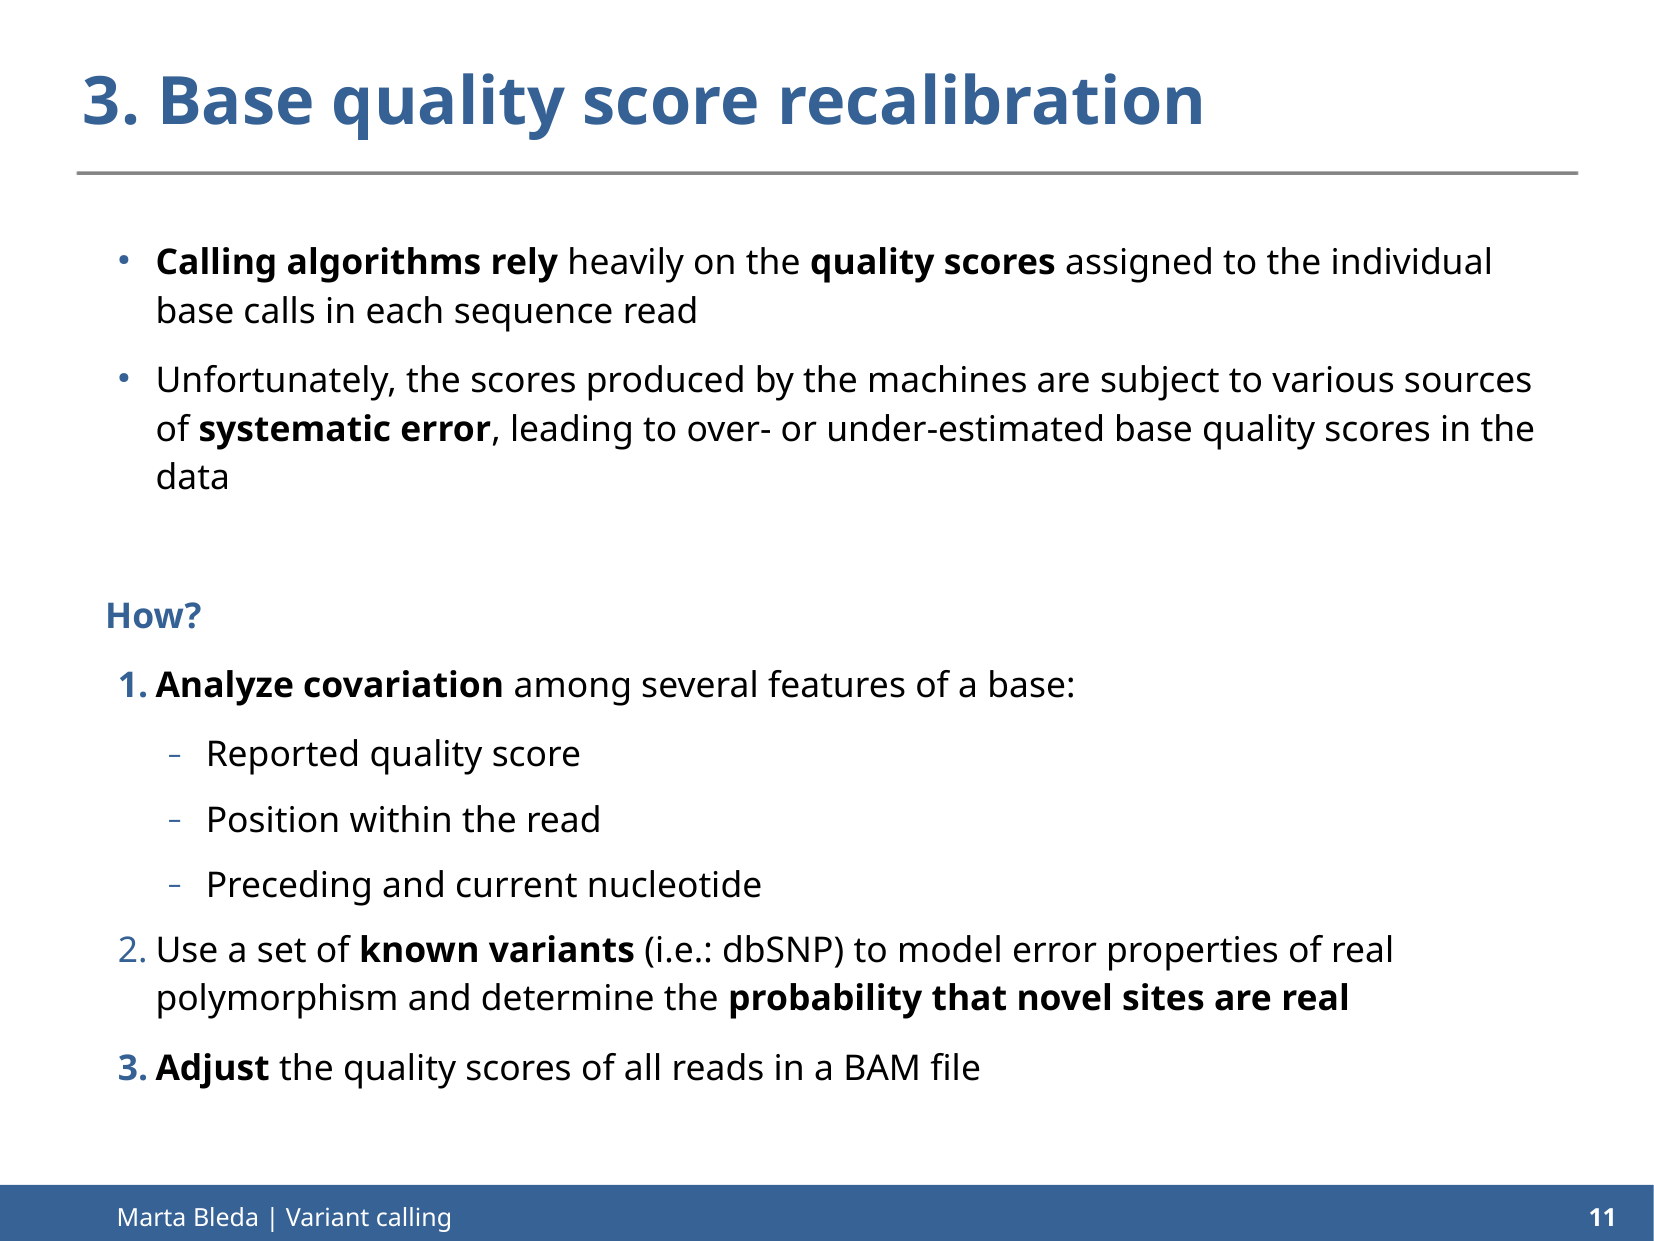

3. Base quality score recalibration
# Calling algorithms rely heavily on the quality scores assigned to the individual base calls in each sequence read
Unfortunately, the scores produced by the machines are subject to various sources of systematic error, leading to over- or under-estimated base quality scores in the data
How?
Analyze covariation among several features of a base:
Reported quality score
Position within the read
Preceding and current nucleotide
Use a set of known variants (i.e.: dbSNP) to model error properties of real polymorphism and determine the probability that novel sites are real
Adjust the quality scores of all reads in a BAM file
Marta Bleda | Variant calling
11